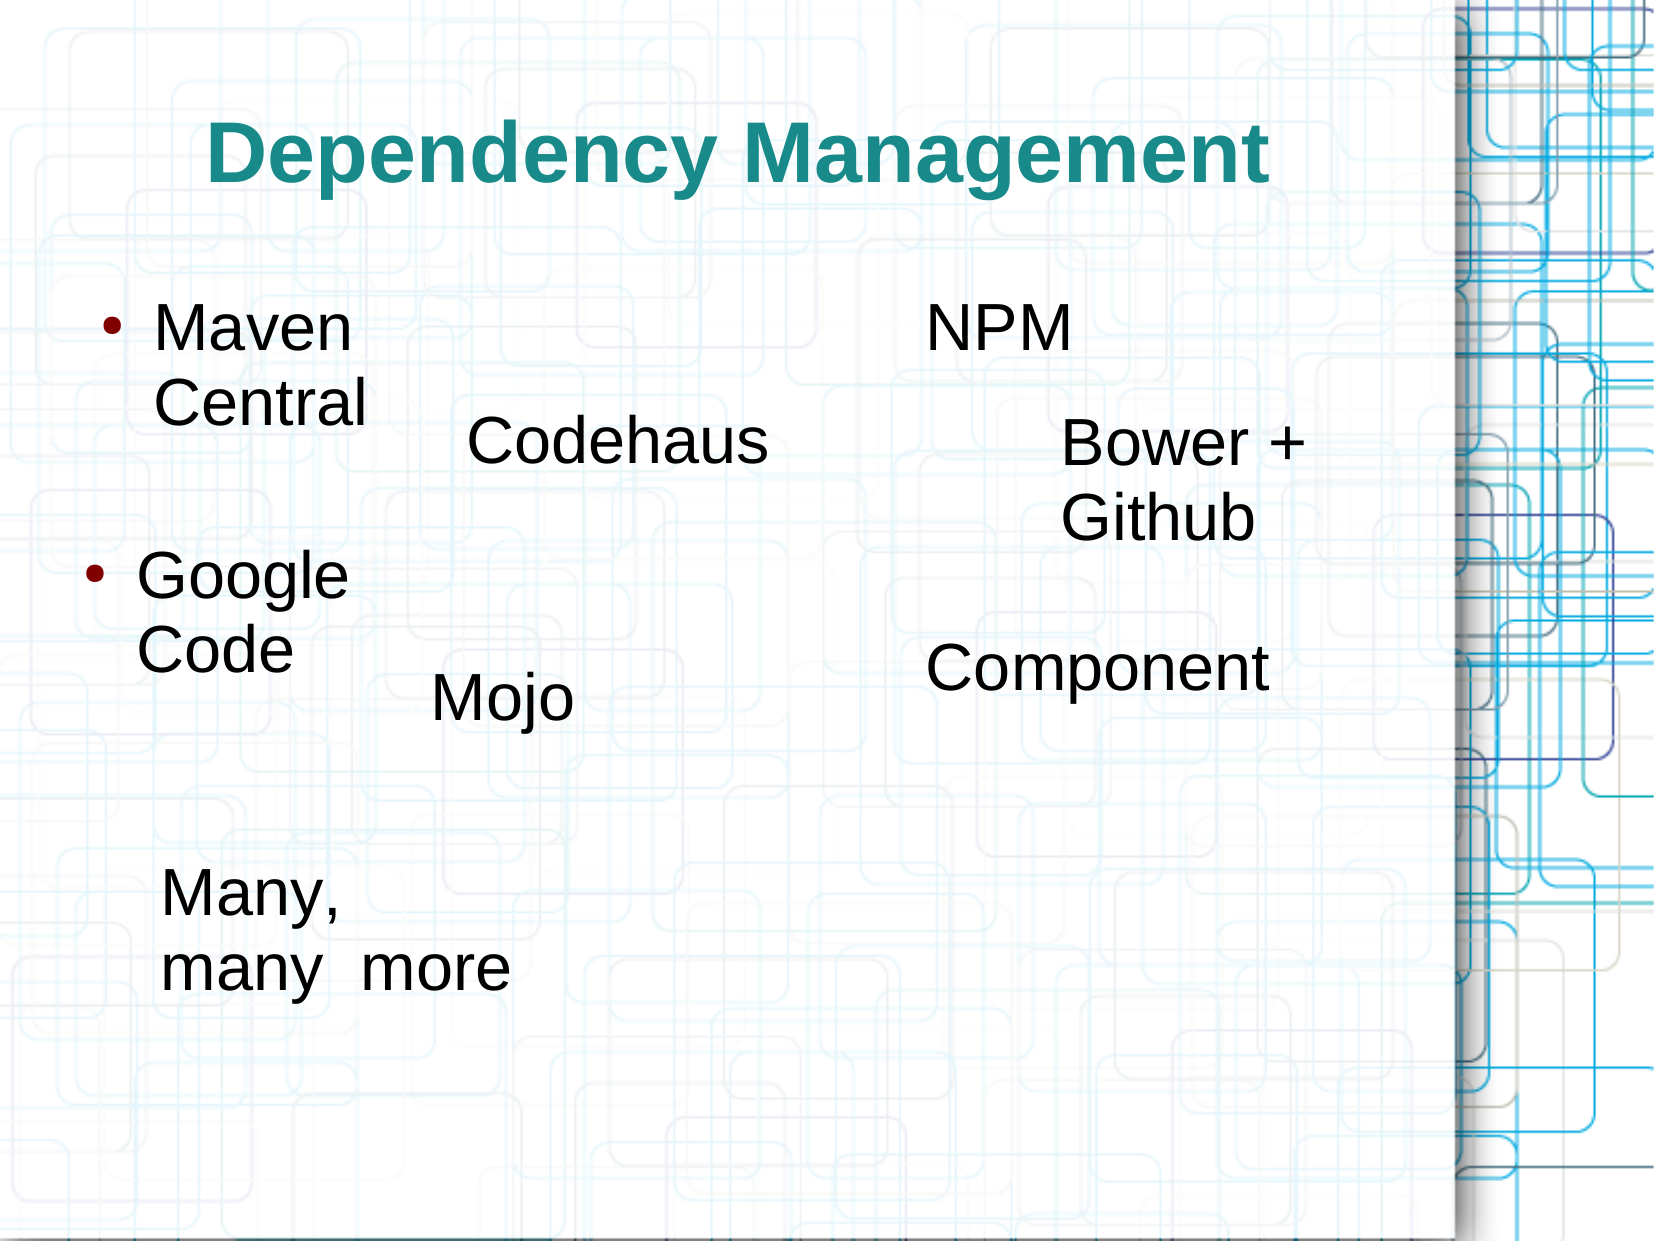

# Dependency Management
Maven Central
NPM
Codehaus
Bower + Github
Google Code
Component
Mojo
Many, many more